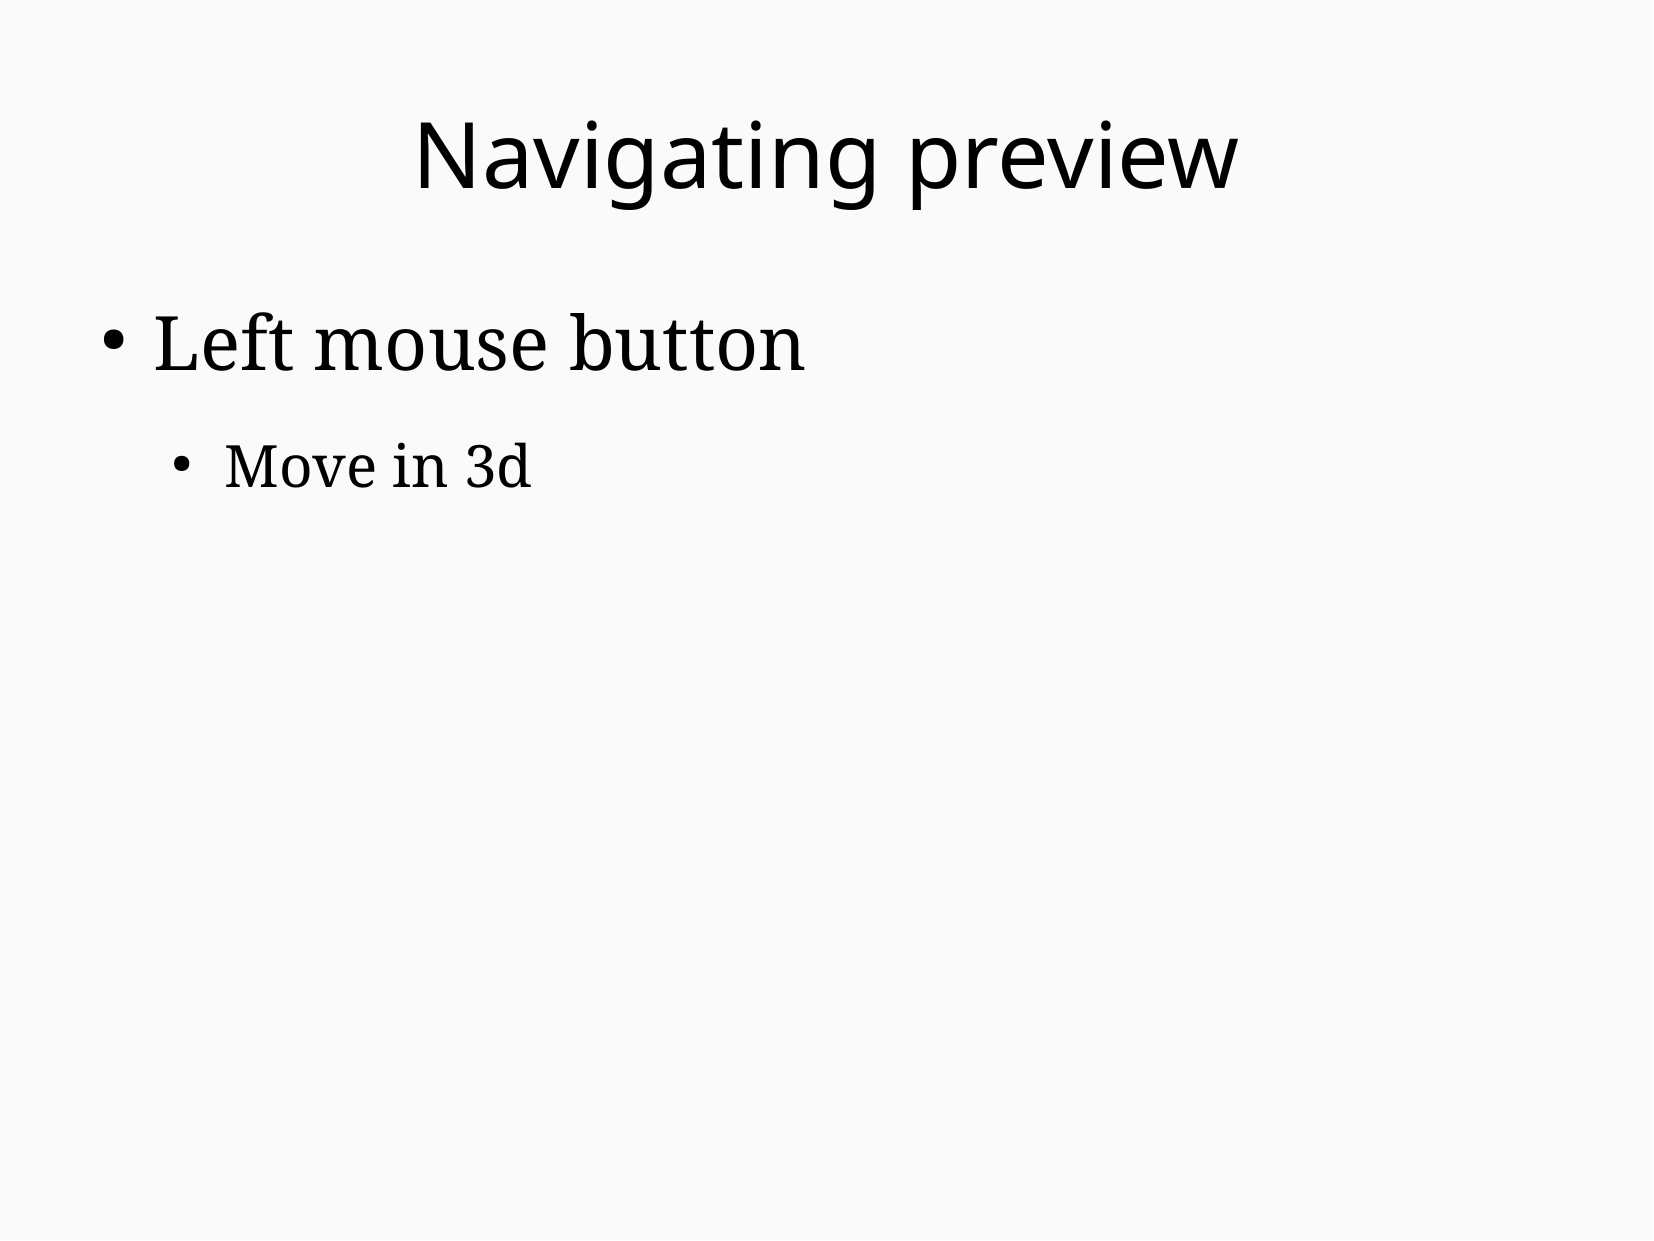

# Navigating preview
Left mouse button
Move in 3d